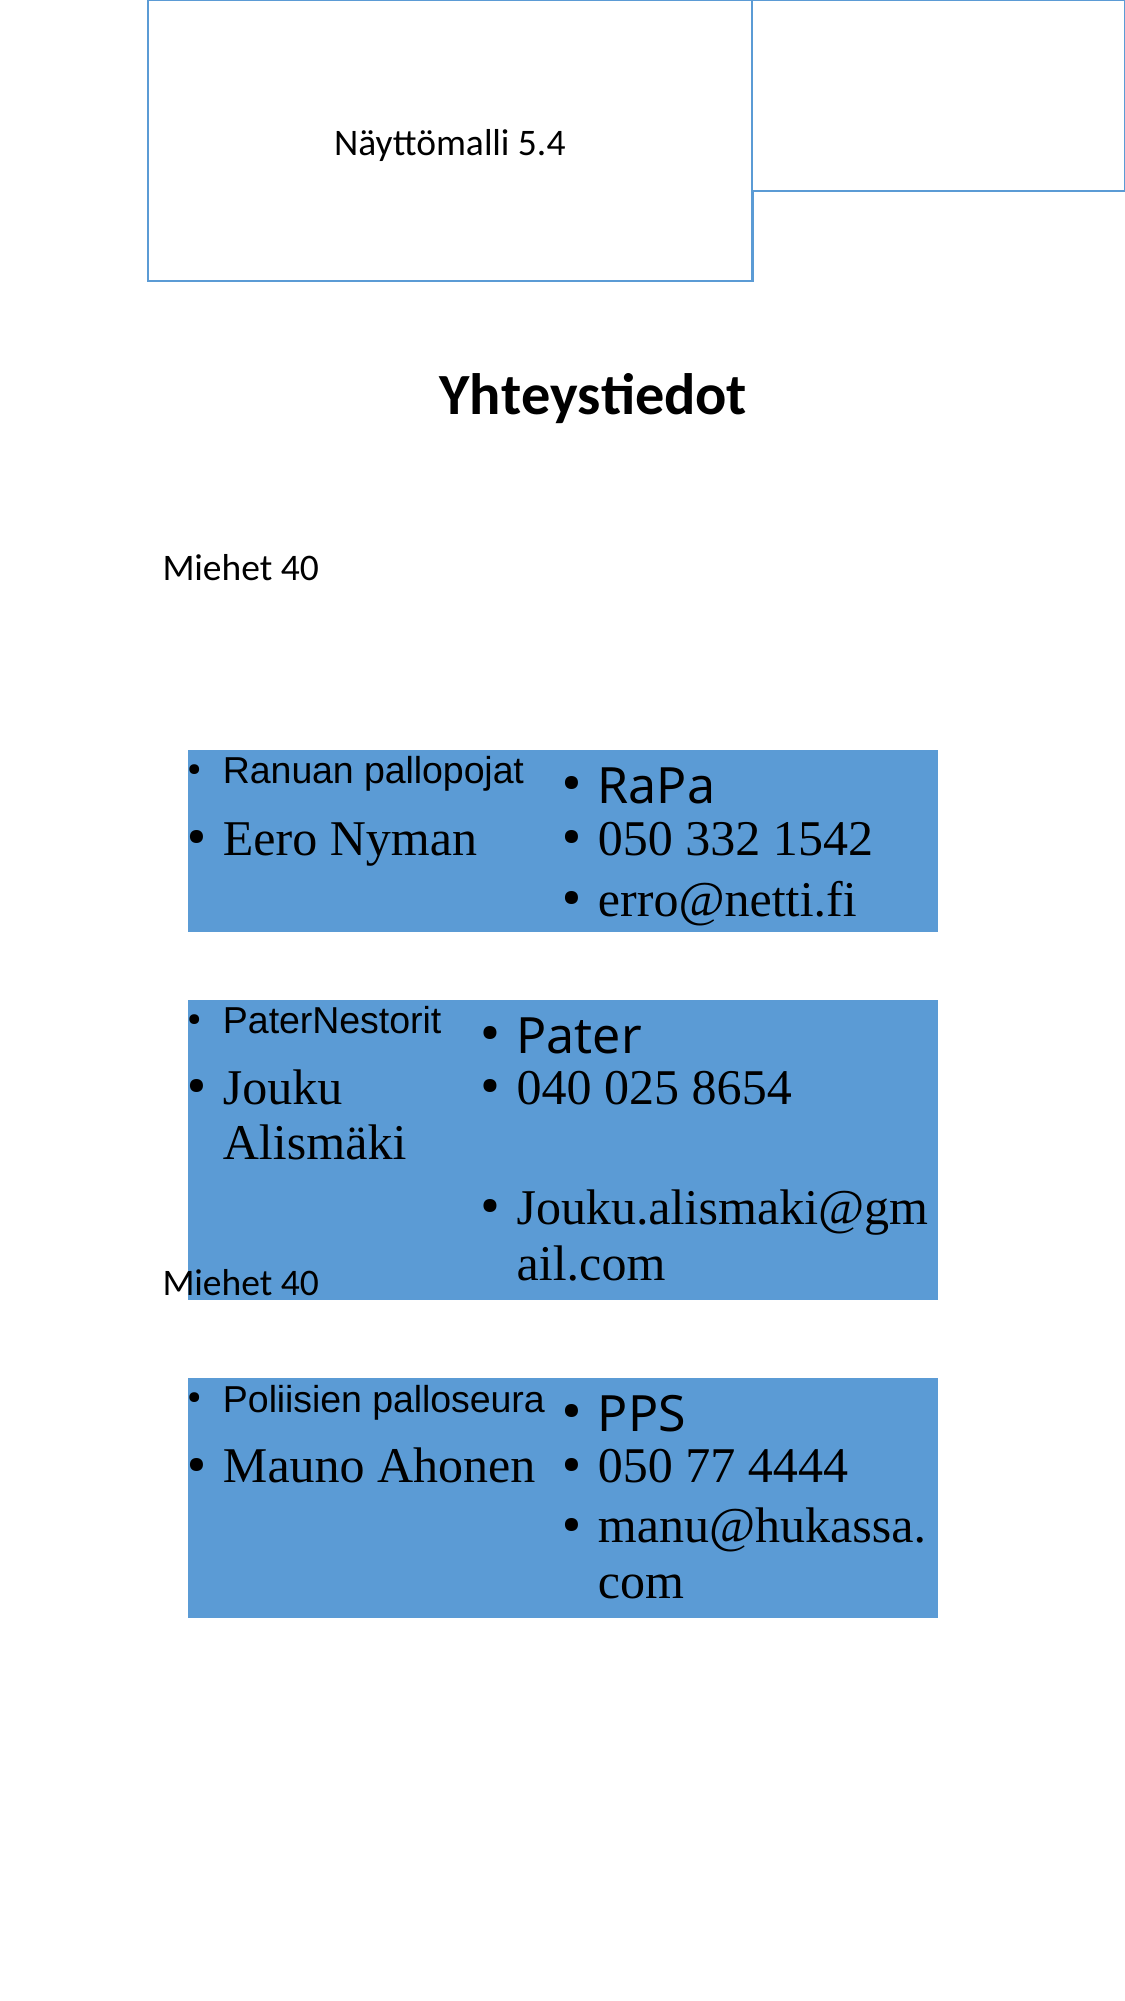

Näyttömalli 5.4
Yhteystiedot
Miehet 40
| Ranuan pallopojat | RaPa |
| --- | --- |
| Eero Nyman | 050 332 1542 |
| | erro@netti.fi |
| PaterNestorit | Pater |
| --- | --- |
| Jouku Alismäki | 040 025 8654 |
| | Jouku.alismaki@gmail.com |
Miehet 40
| Poliisien palloseura | PPS |
| --- | --- |
| Mauno Ahonen | 050 77 4444 |
| | manu@hukassa.com |